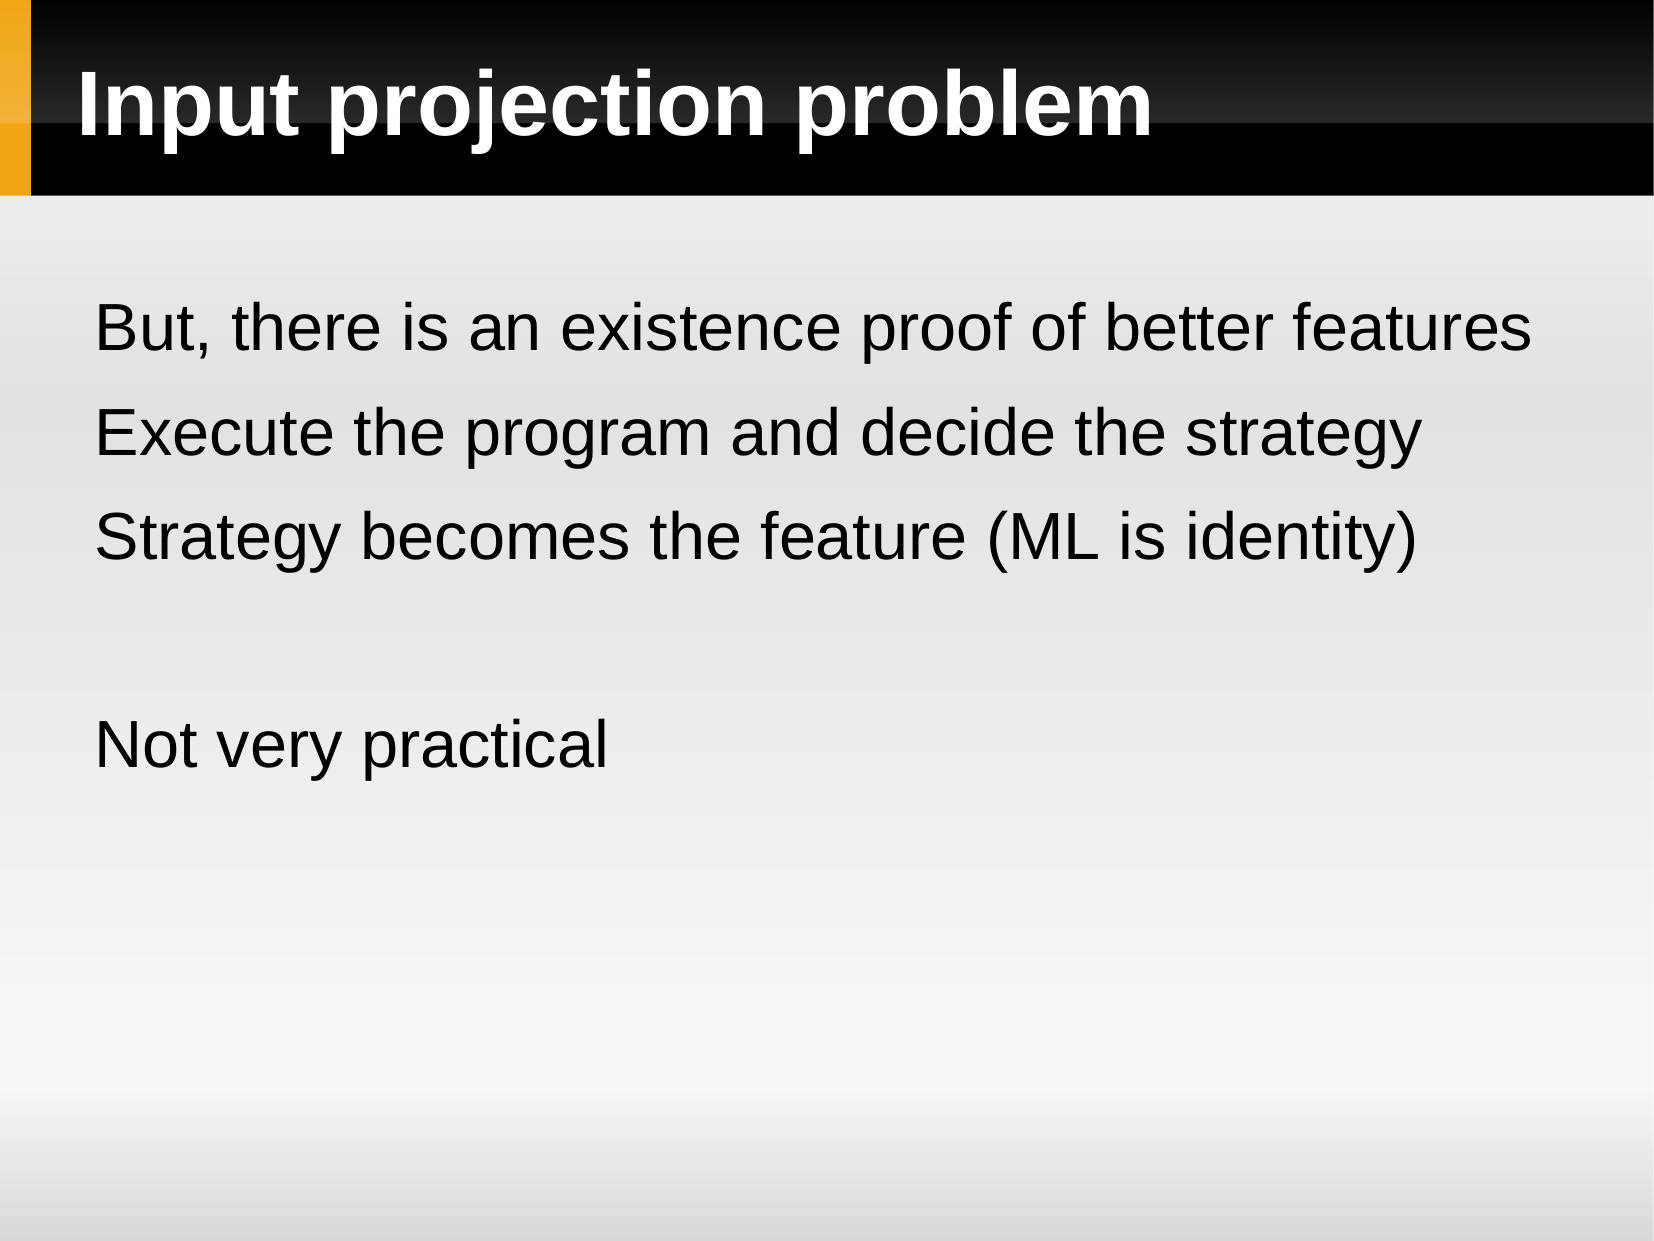

# Input projection problem
But, there is an existence proof of better features
Execute the program and decide the strategy
Strategy becomes the feature (ML is identity)
Not very practical